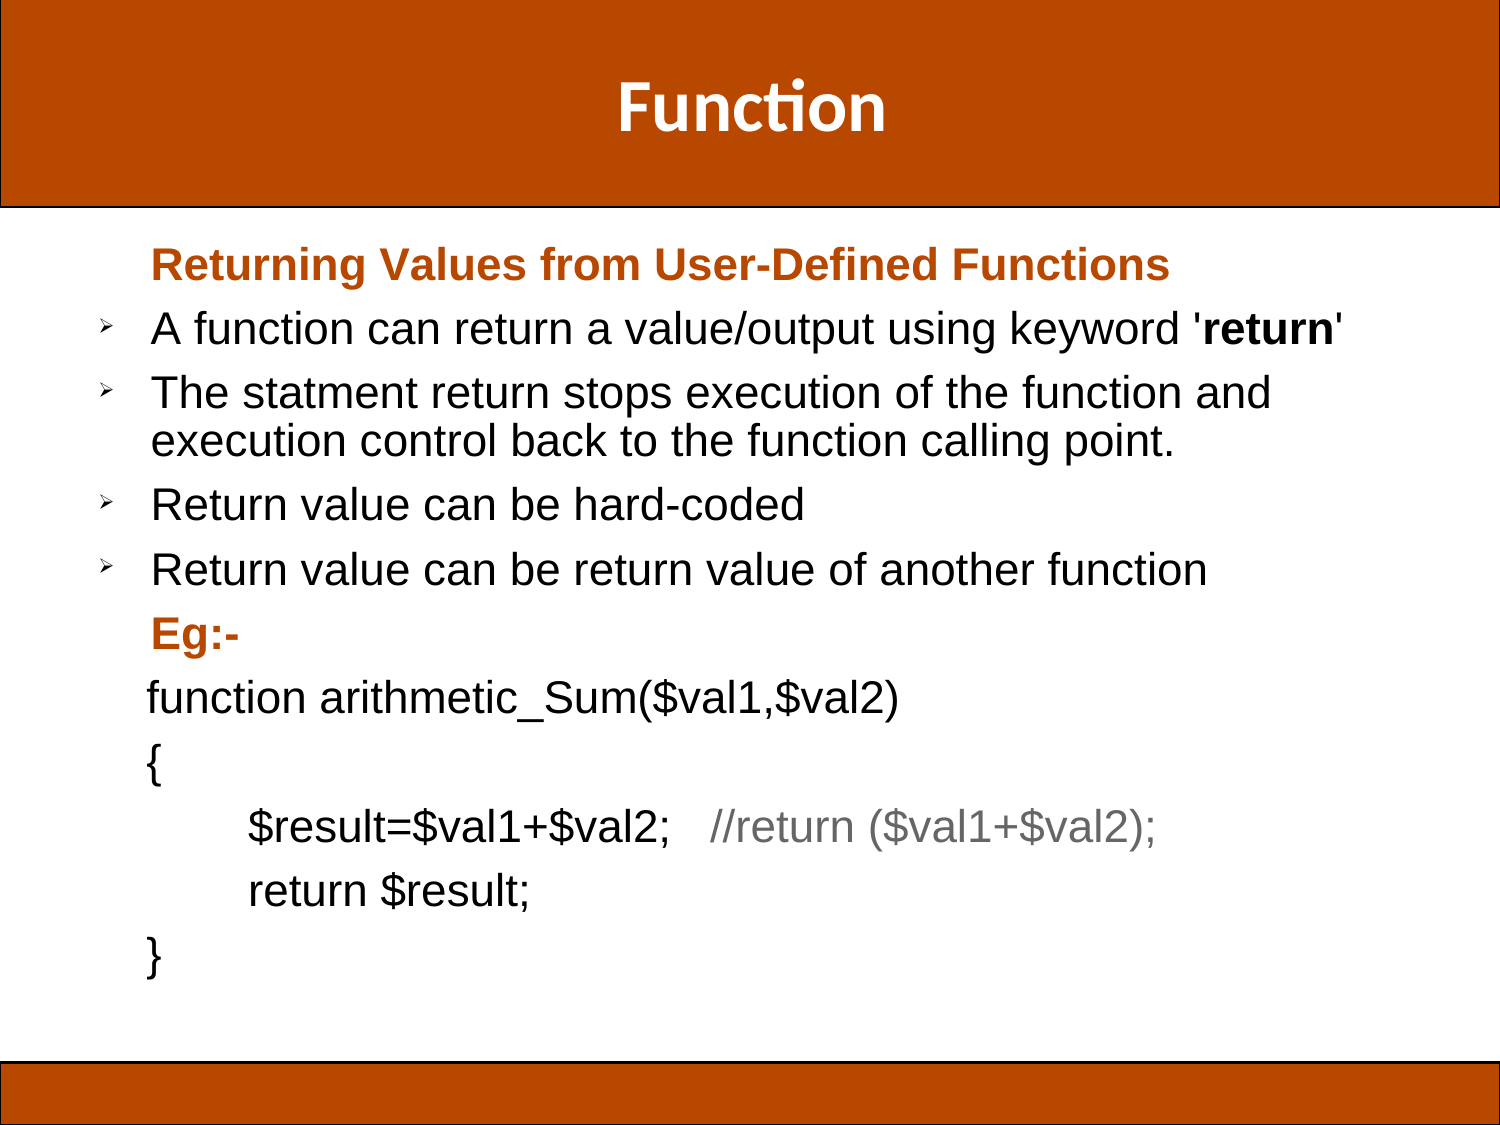

Function
# Returning Values from User-Defined Functions
A function can return a value/output using keyword 'return'
The statment return stops execution of the function and execution control back to the function calling point.
Return value can be hard-coded
Return value can be return value of another function
Eg:-
 function arithmetic_Sum($val1,$val2)
 {
 $result=$val1+$val2; //return ($val1+$val2);
 return $result;
 }